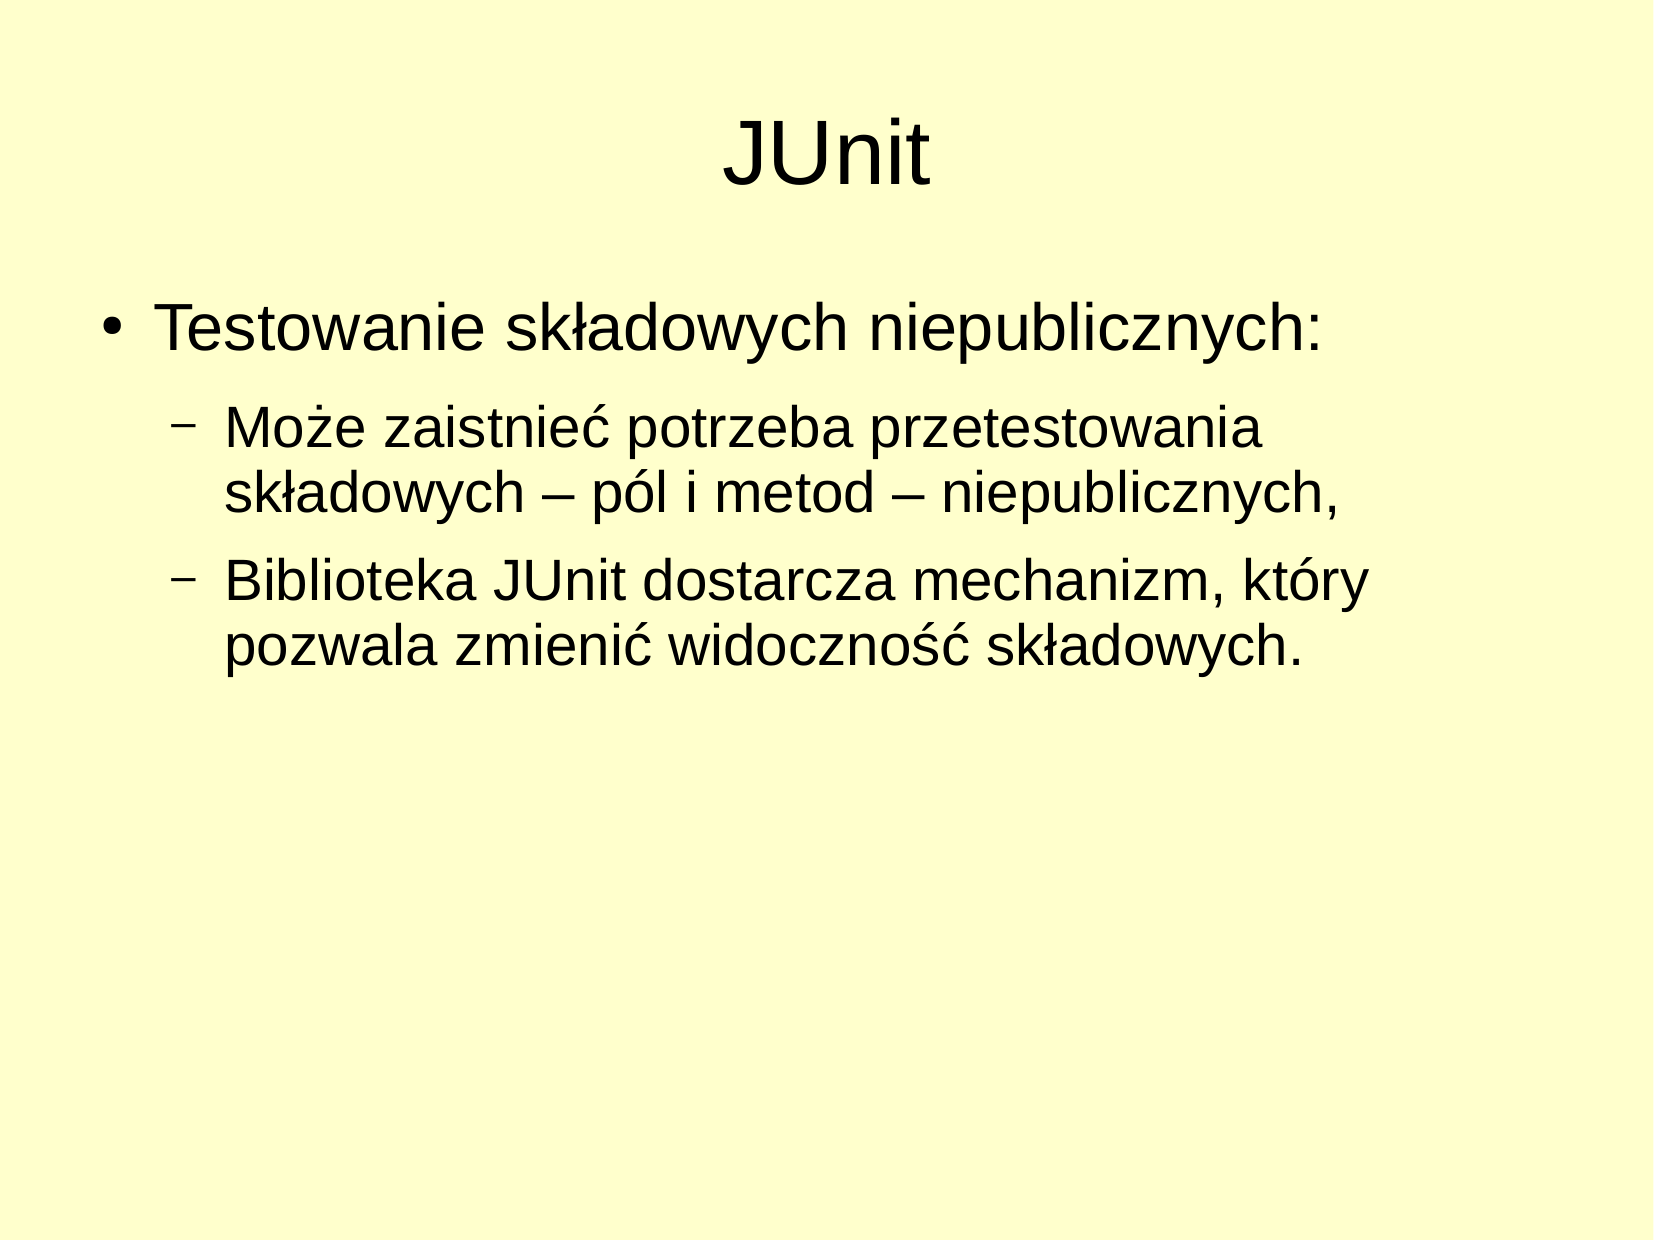

# JUnit
Testowanie składowych niepublicznych:
Może zaistnieć potrzeba przetestowania składowych – pól i metod – niepublicznych,
Biblioteka JUnit dostarcza mechanizm, który pozwala zmienić widoczność składowych.